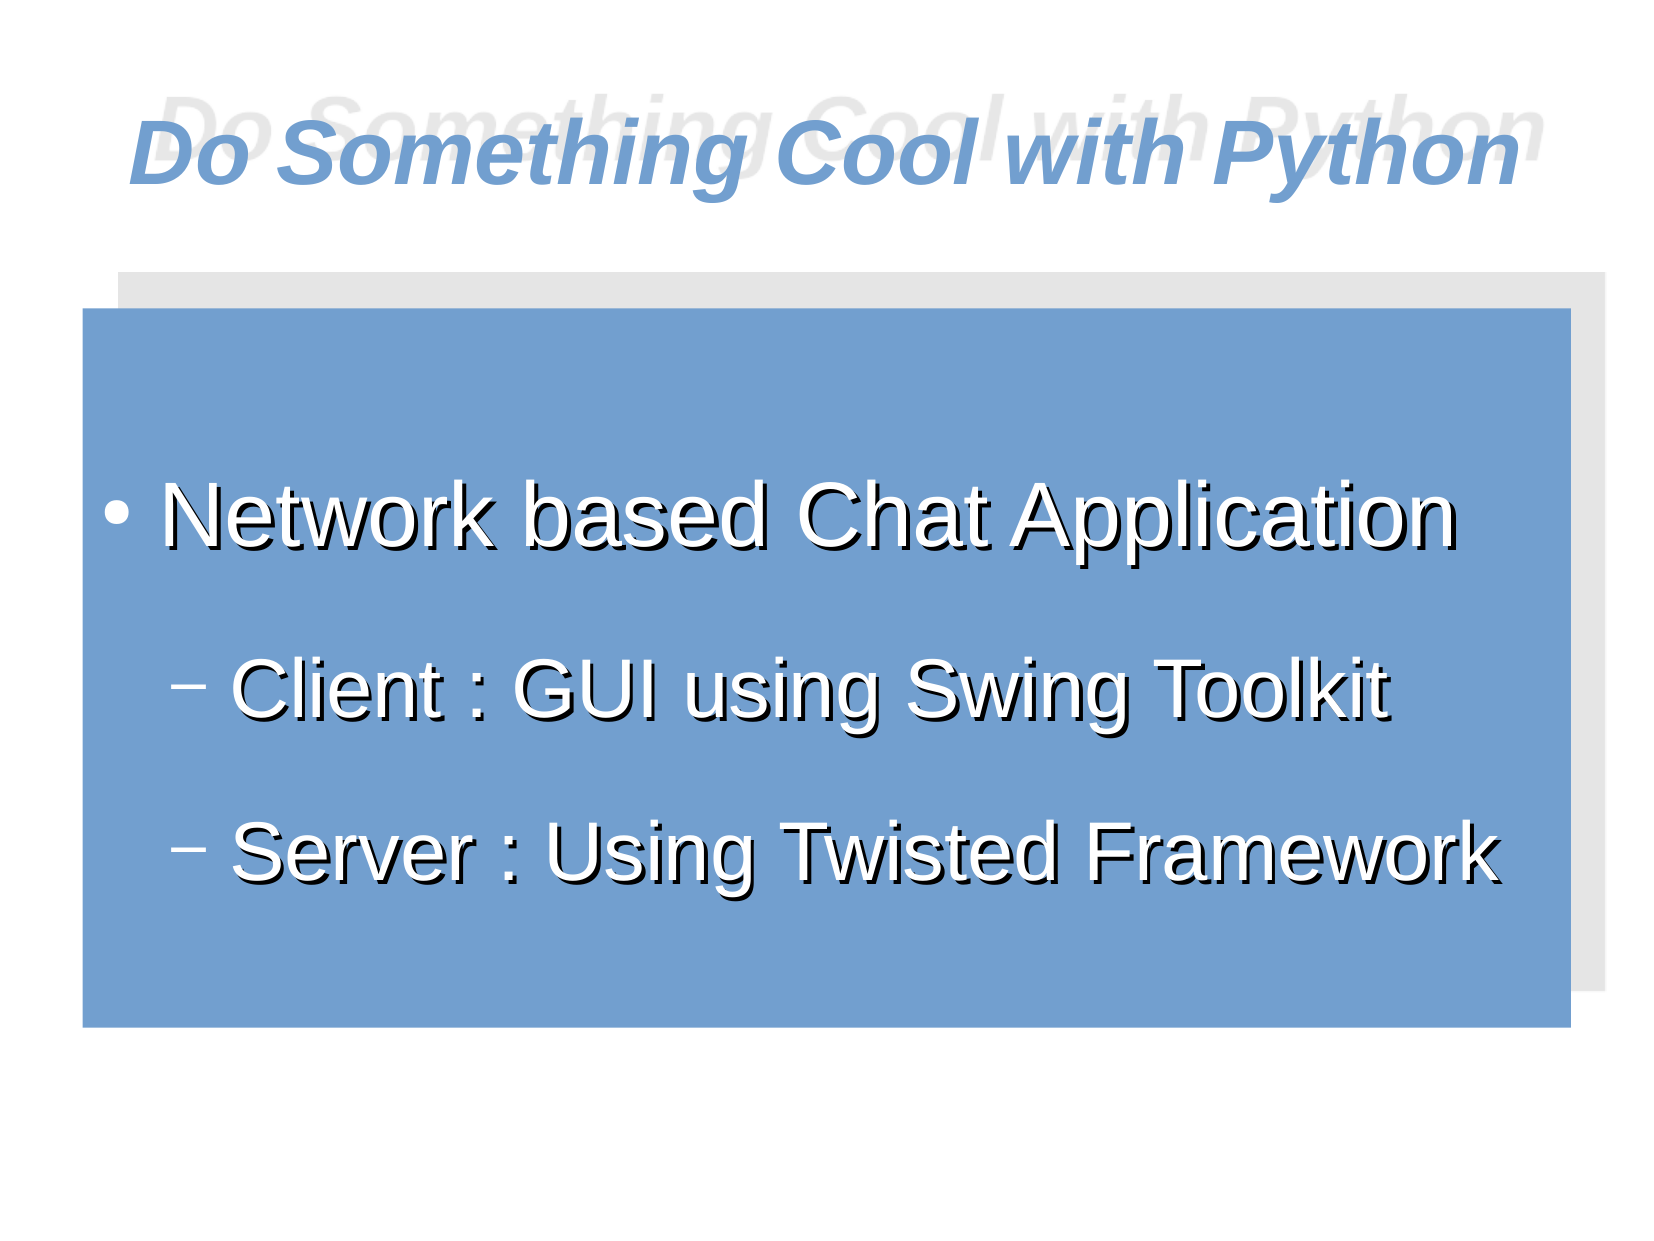

# Do Something Cool with Python
 Network based Chat Application
 Client : GUI using Swing Toolkit
 Server : Using Twisted Framework